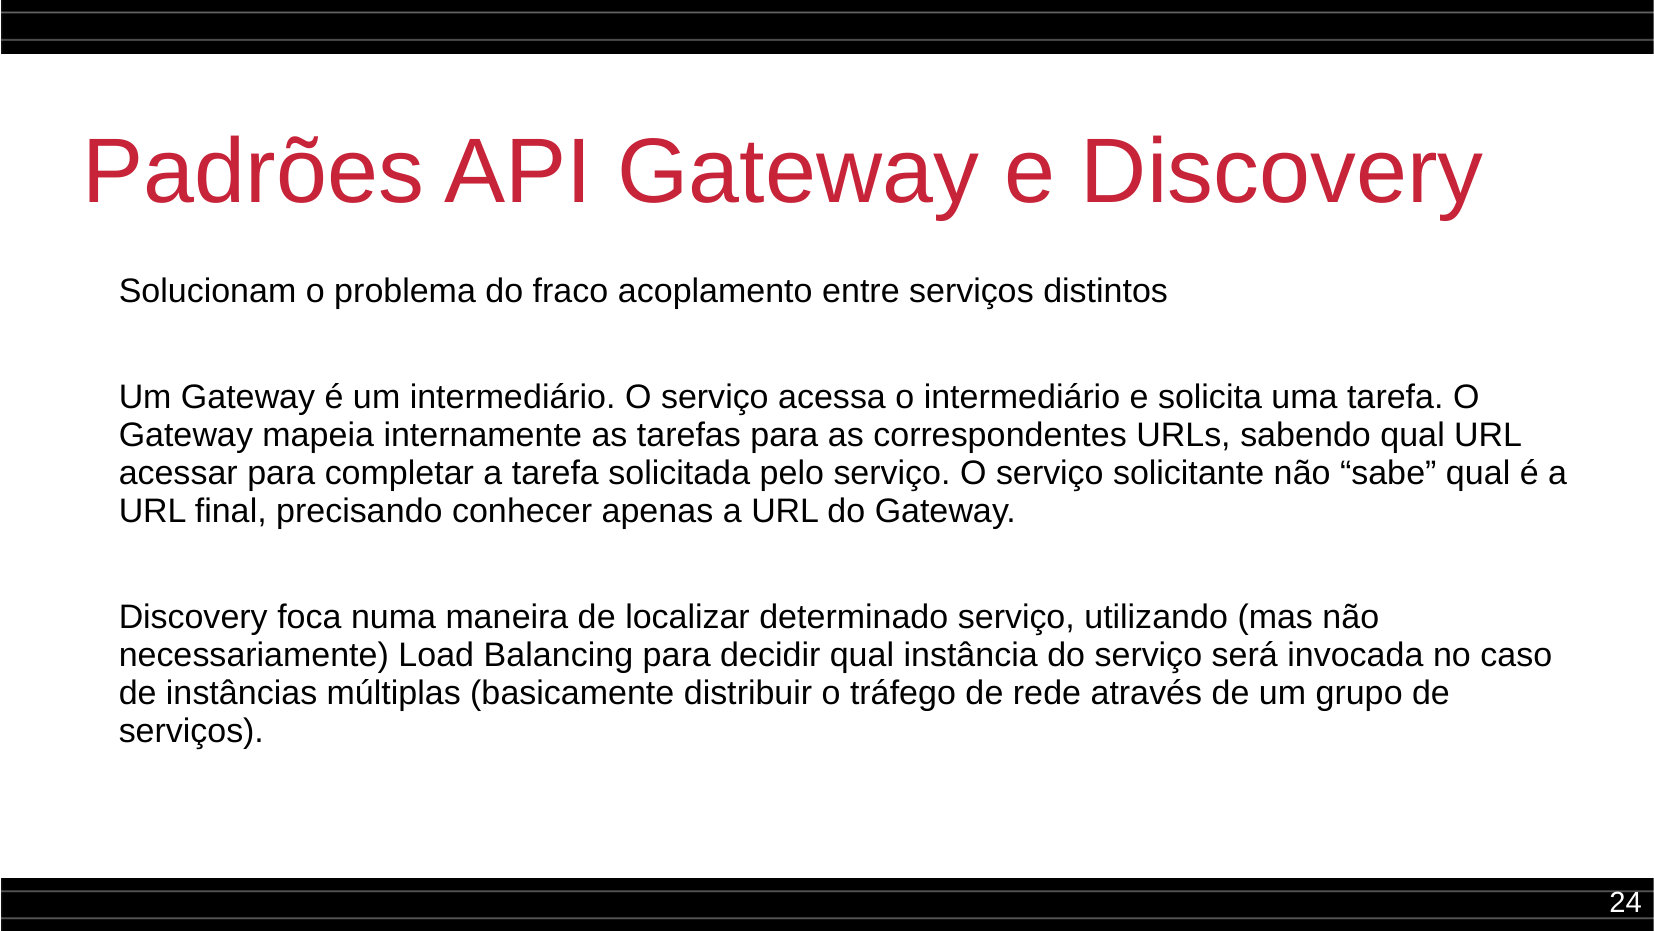

# Padrões API Gateway e Discovery
Solucionam o problema do fraco acoplamento entre serviços distintos
Um Gateway é um intermediário. O serviço acessa o intermediário e solicita uma tarefa. O Gateway mapeia internamente as tarefas para as correspondentes URLs, sabendo qual URL acessar para completar a tarefa solicitada pelo serviço. O serviço solicitante não “sabe” qual é a URL final, precisando conhecer apenas a URL do Gateway.
Discovery foca numa maneira de localizar determinado serviço, utilizando (mas não necessariamente) Load Balancing para decidir qual instância do serviço será invocada no caso de instâncias múltiplas (basicamente distribuir o tráfego de rede através de um grupo de serviços).